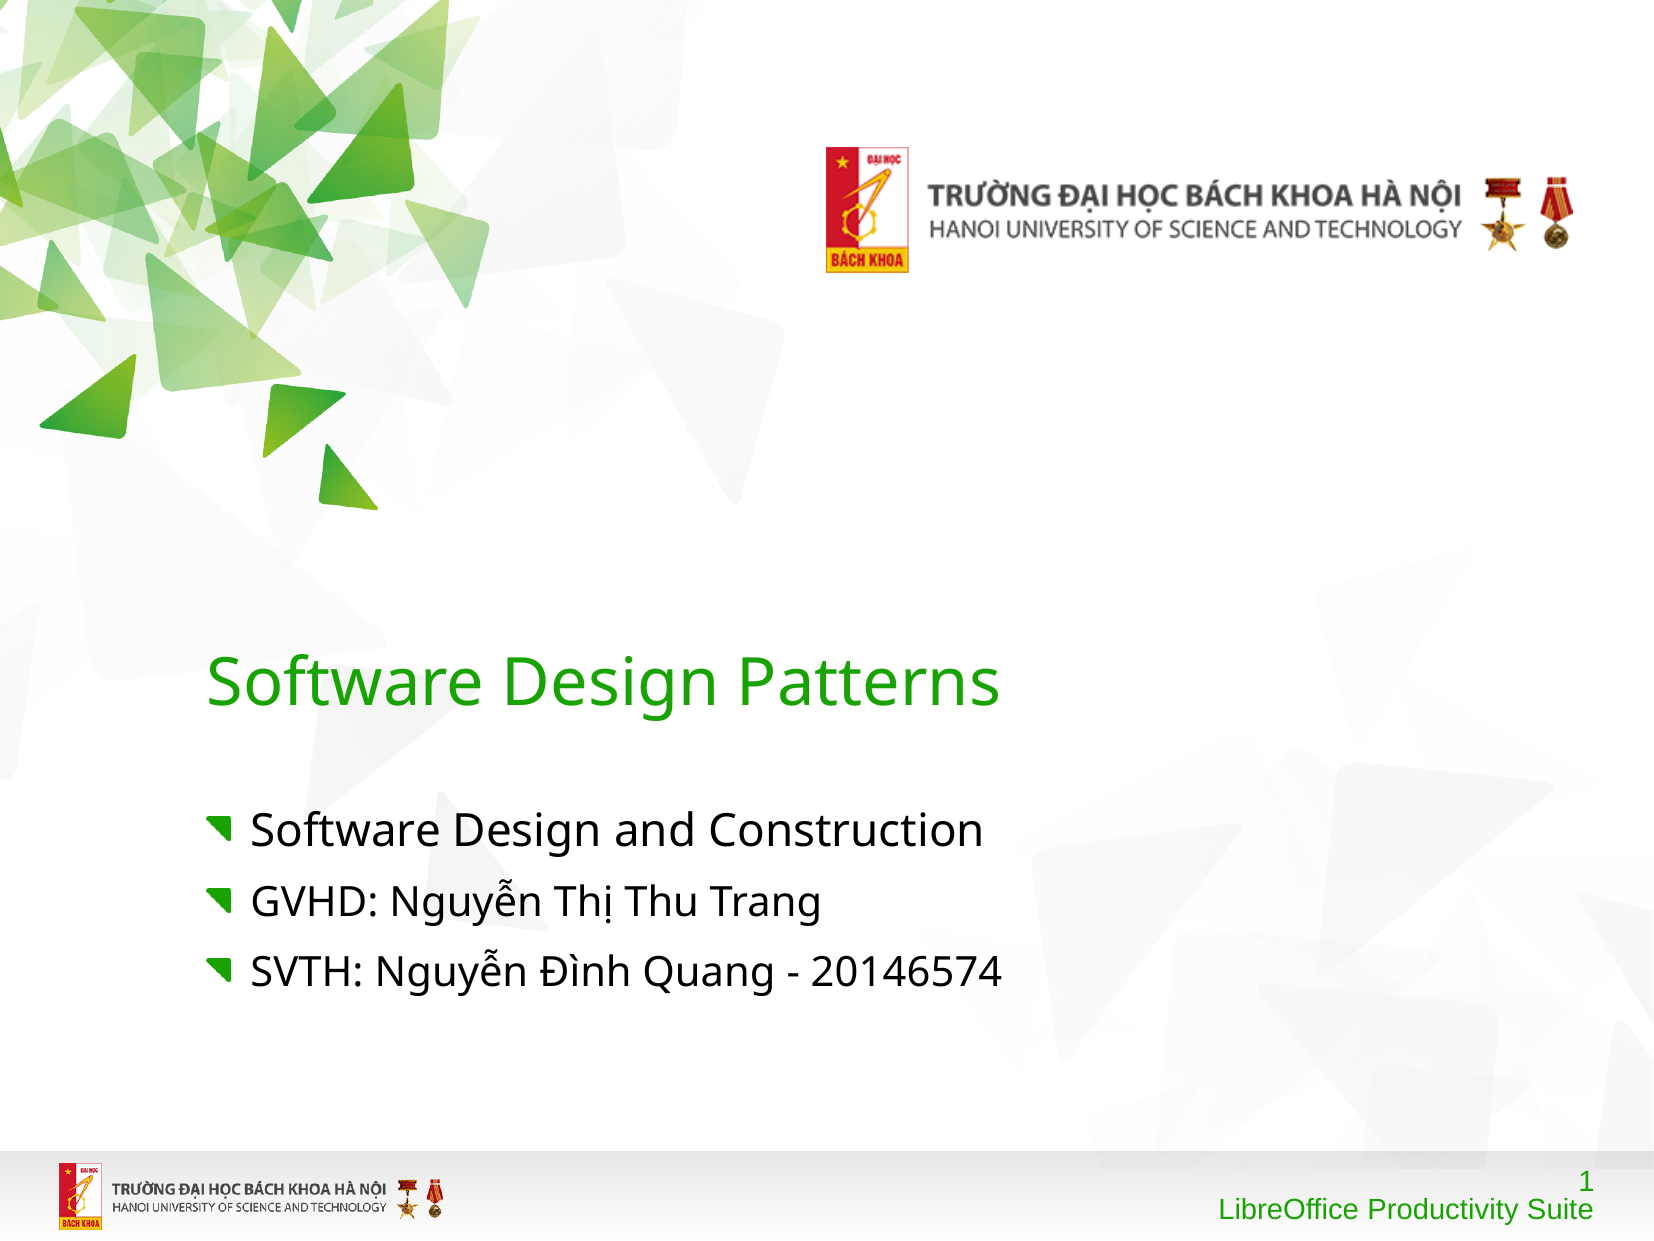

# Software Design Patterns
Software Design and Construction
GVHD: Nguyễn Thị Thu Trang
SVTH: Nguyễn Đình Quang - 20146574
1
LibreOffice Productivity Suite